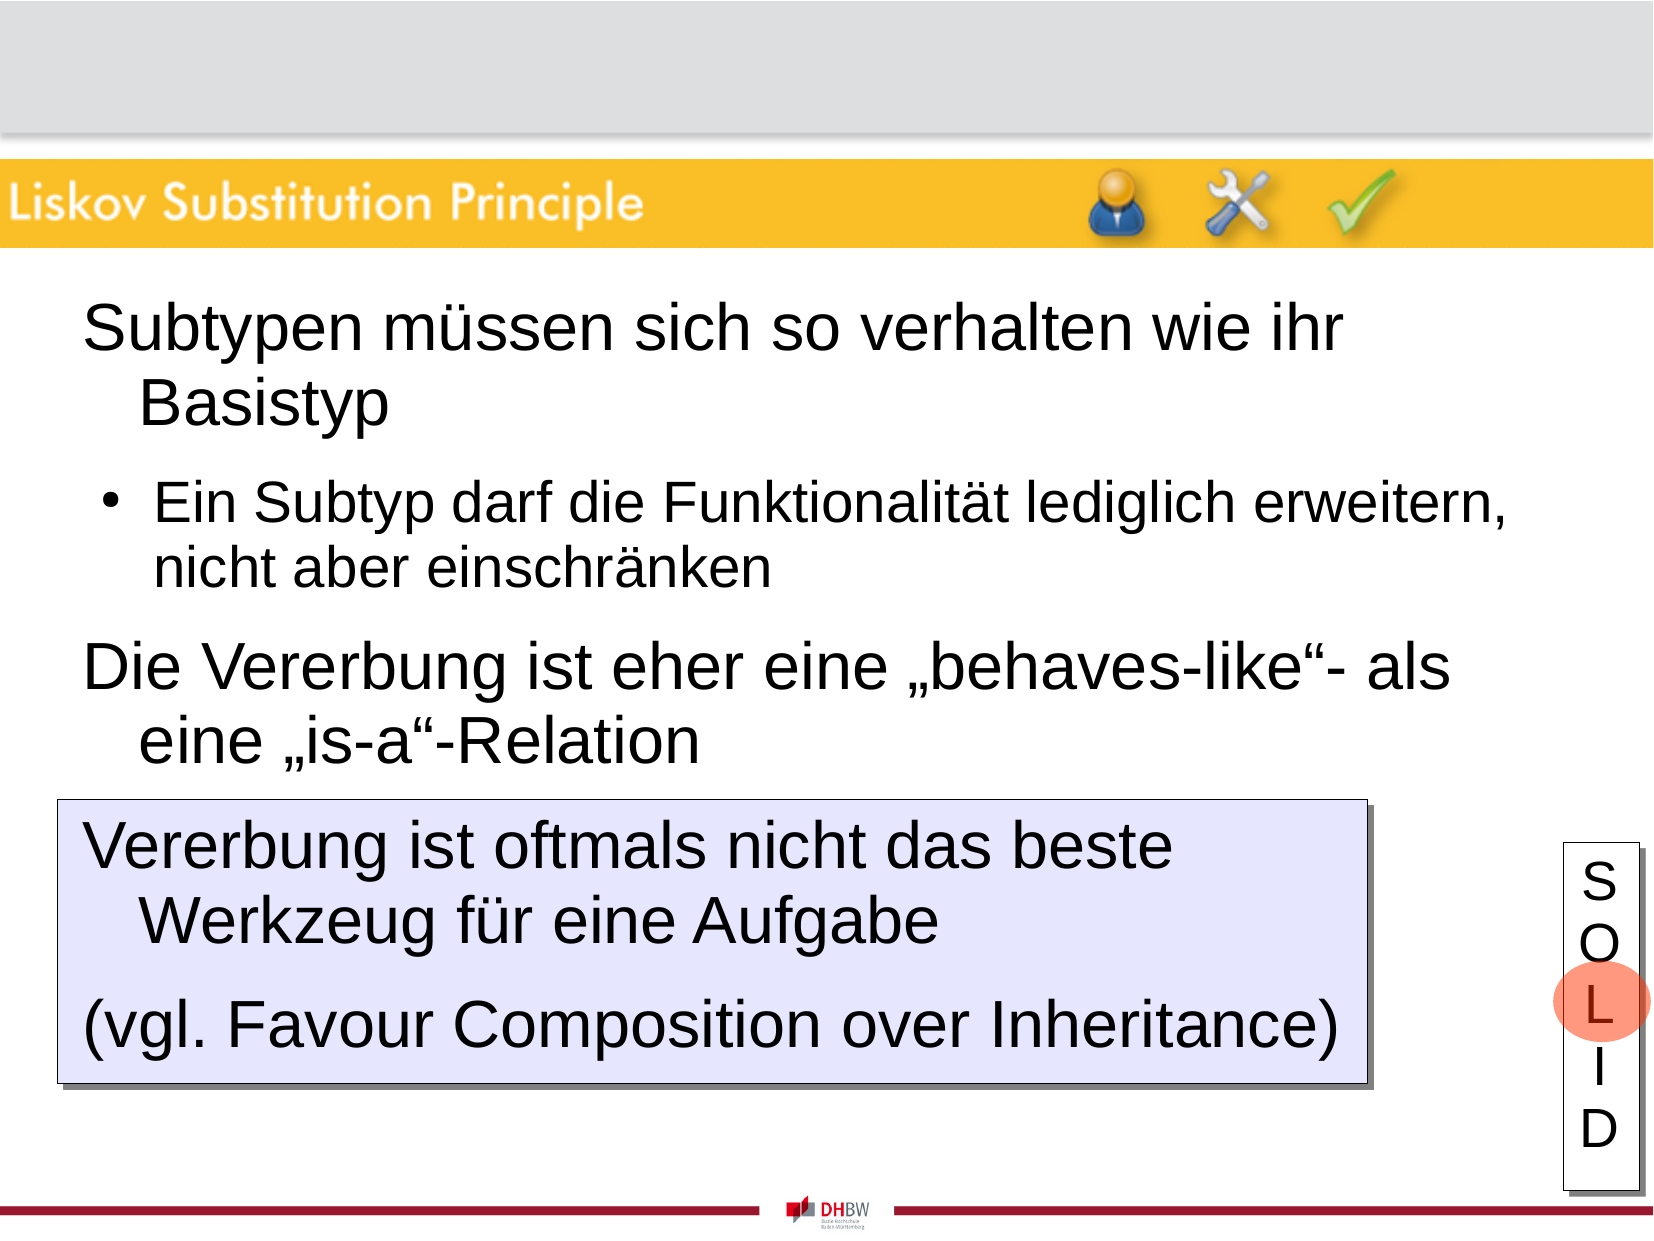

#
Subtypen müssen sich so verhalten wie ihr Basistyp
Ein Subtyp darf die Funktionalität lediglich erweitern, nicht aber einschränken
Die Vererbung ist eher eine „behaves-like“- als eine „is-a“-Relation
Vererbung ist oftmals nicht das beste
Werkzeug für eine Aufgabe
(vgl. Favour Composition over Inheritance)
S
O
L
I
D